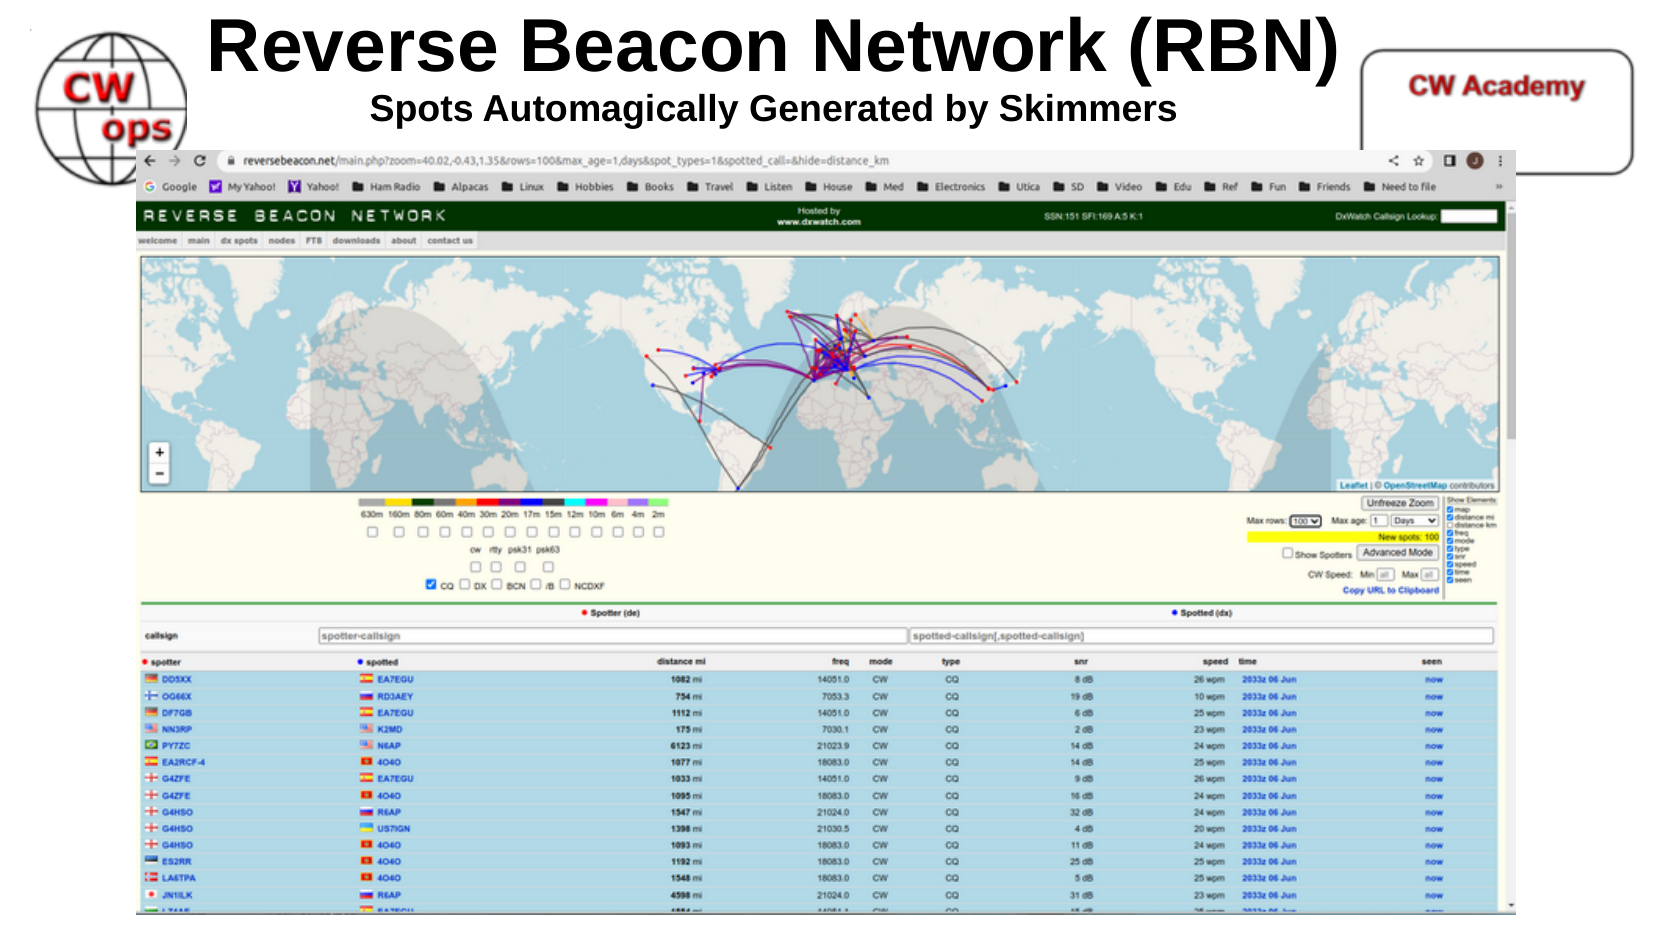

# Reverse Beacon Network (RBN) Spots Automagically Generated by Skimmers